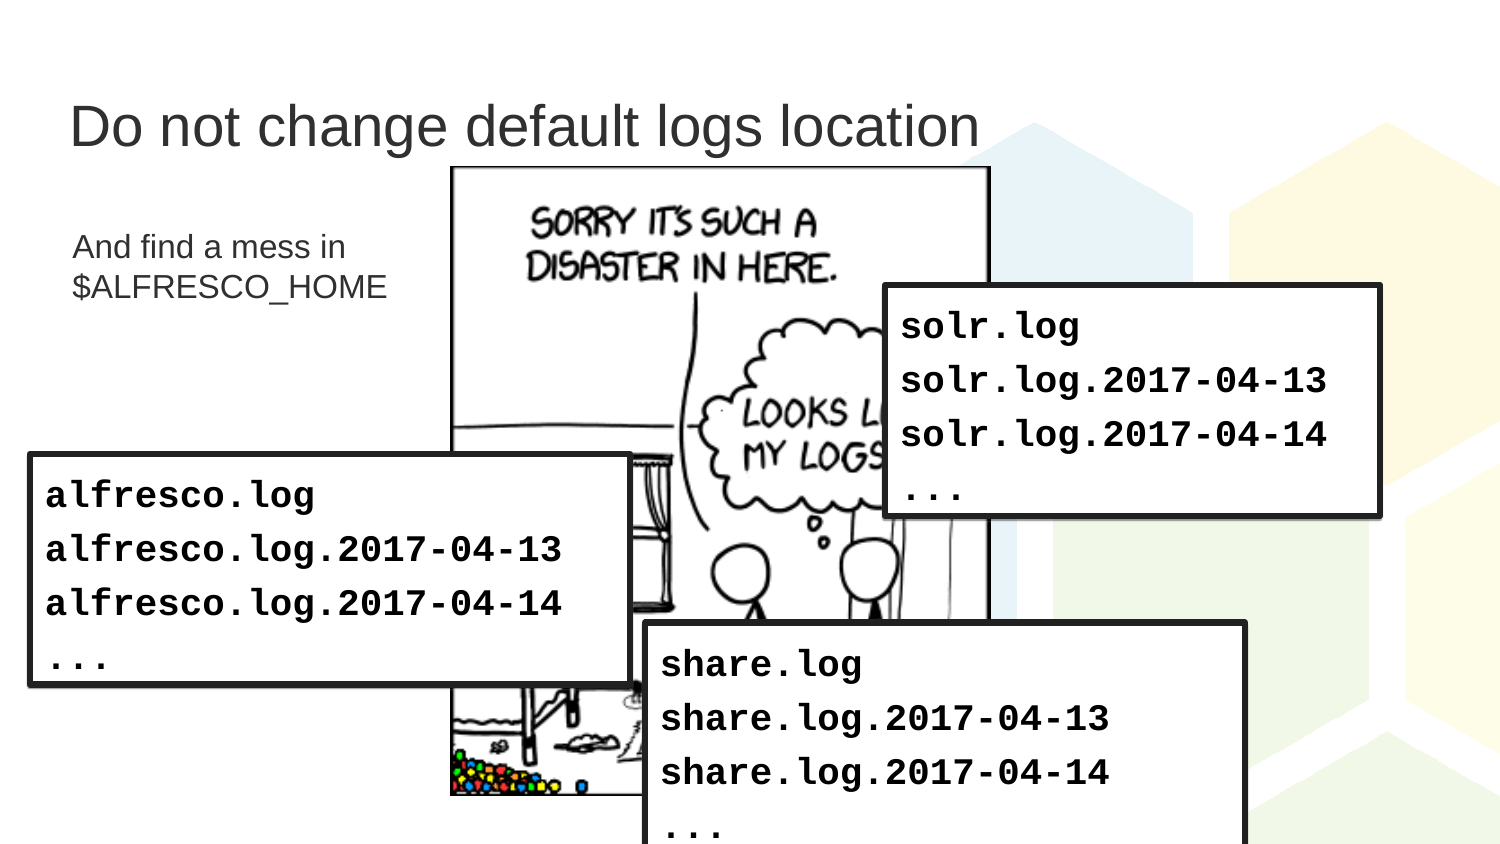

# Do not change default logs location
And find a mess in
$ALFRESCO_HOME
solr.log
solr.log.2017-04-13
solr.log.2017-04-14
...
alfresco.log
alfresco.log.2017-04-13
alfresco.log.2017-04-14
...
share.log
share.log.2017-04-13
share.log.2017-04-14
...